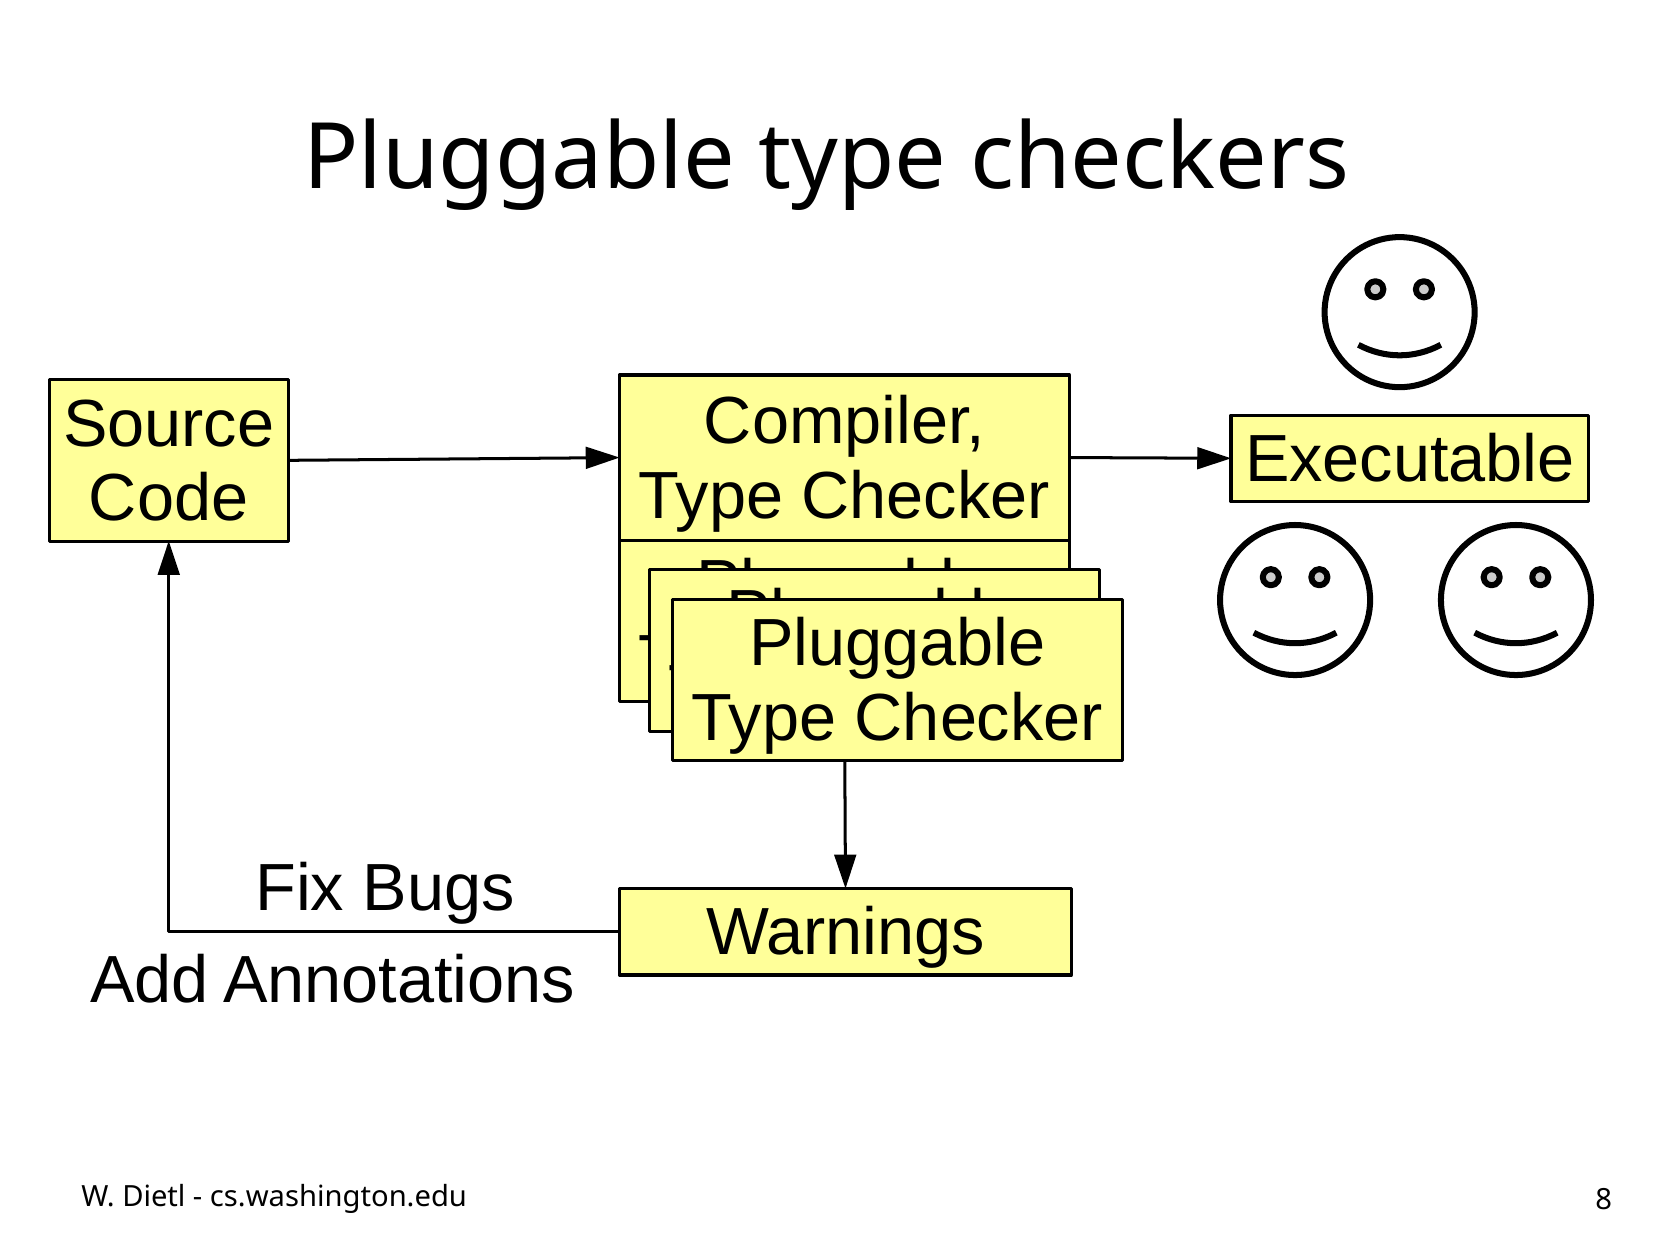

# Pluggable type checkers
Compiler,
Type Checker
Source
Code
Executable
Pluggable
Type Checker
Pluggable
Type Checker
Pluggable
Type Checker
Fix Bugs
Warnings
Add Annotations
W. Dietl - cs.washington.edu
8